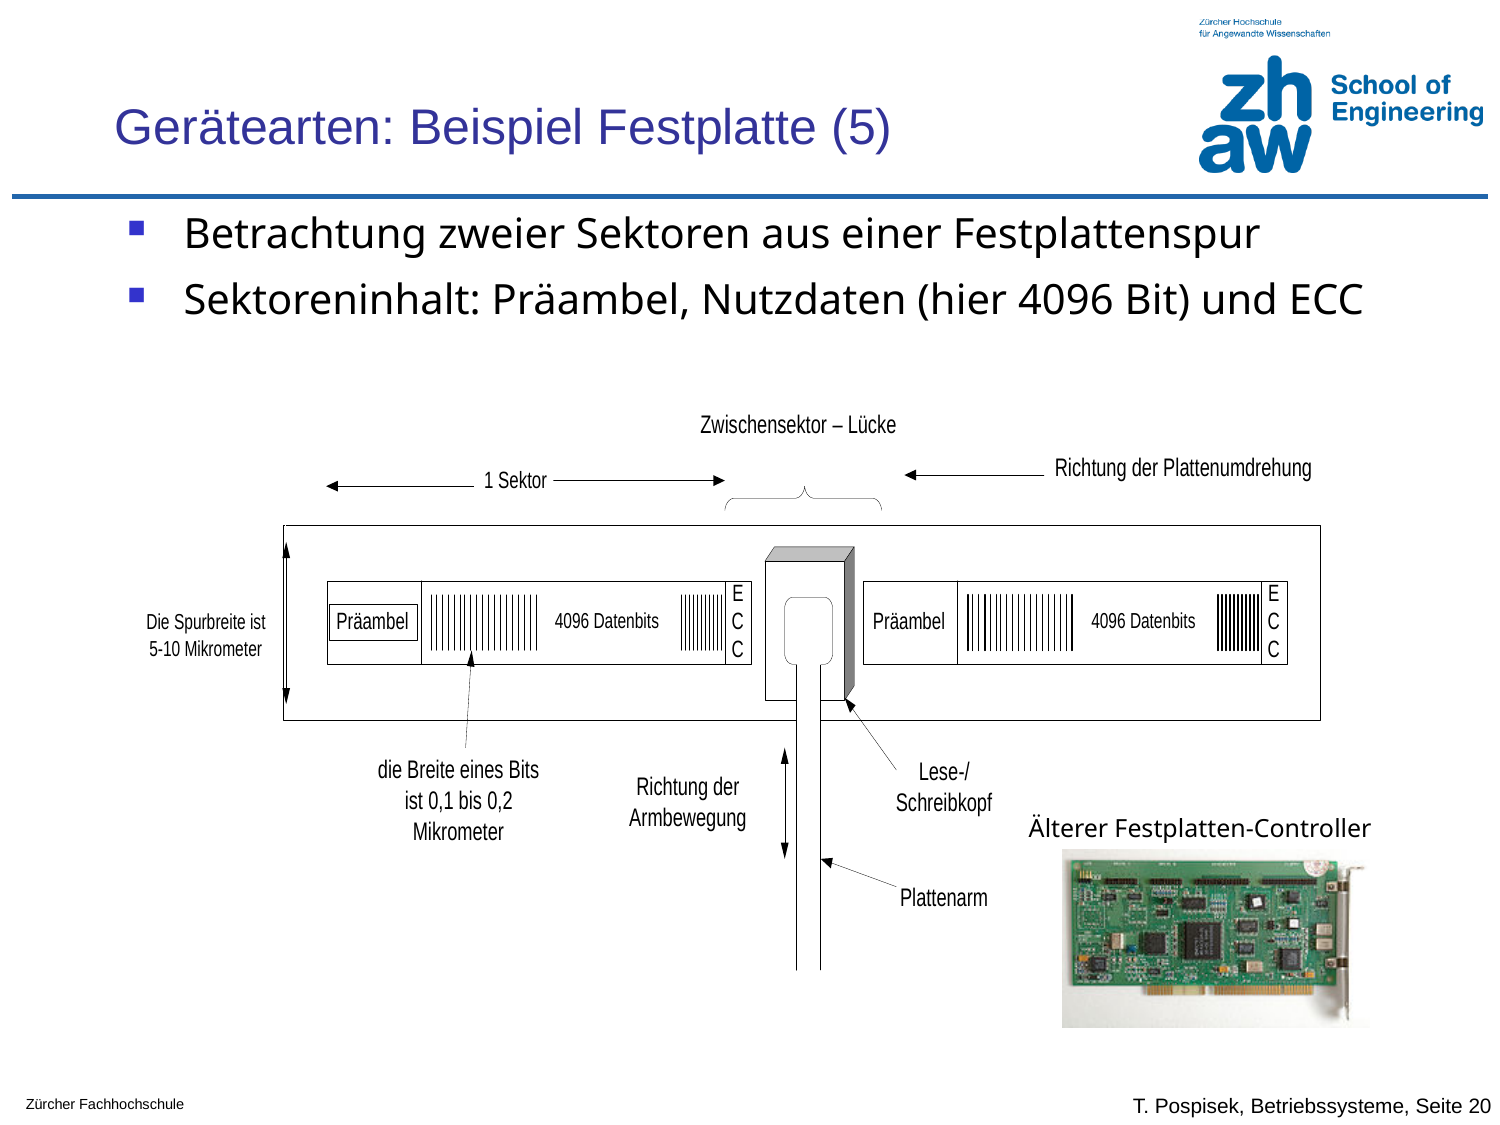

# Gerätearten: Beispiel Festplatte (5)
Betrachtung zweier Sektoren aus einer Festplattenspur
Sektoreninhalt: Präambel, Nutzdaten (hier 4096 Bit) und ECC
Älterer Festplatten-Controller